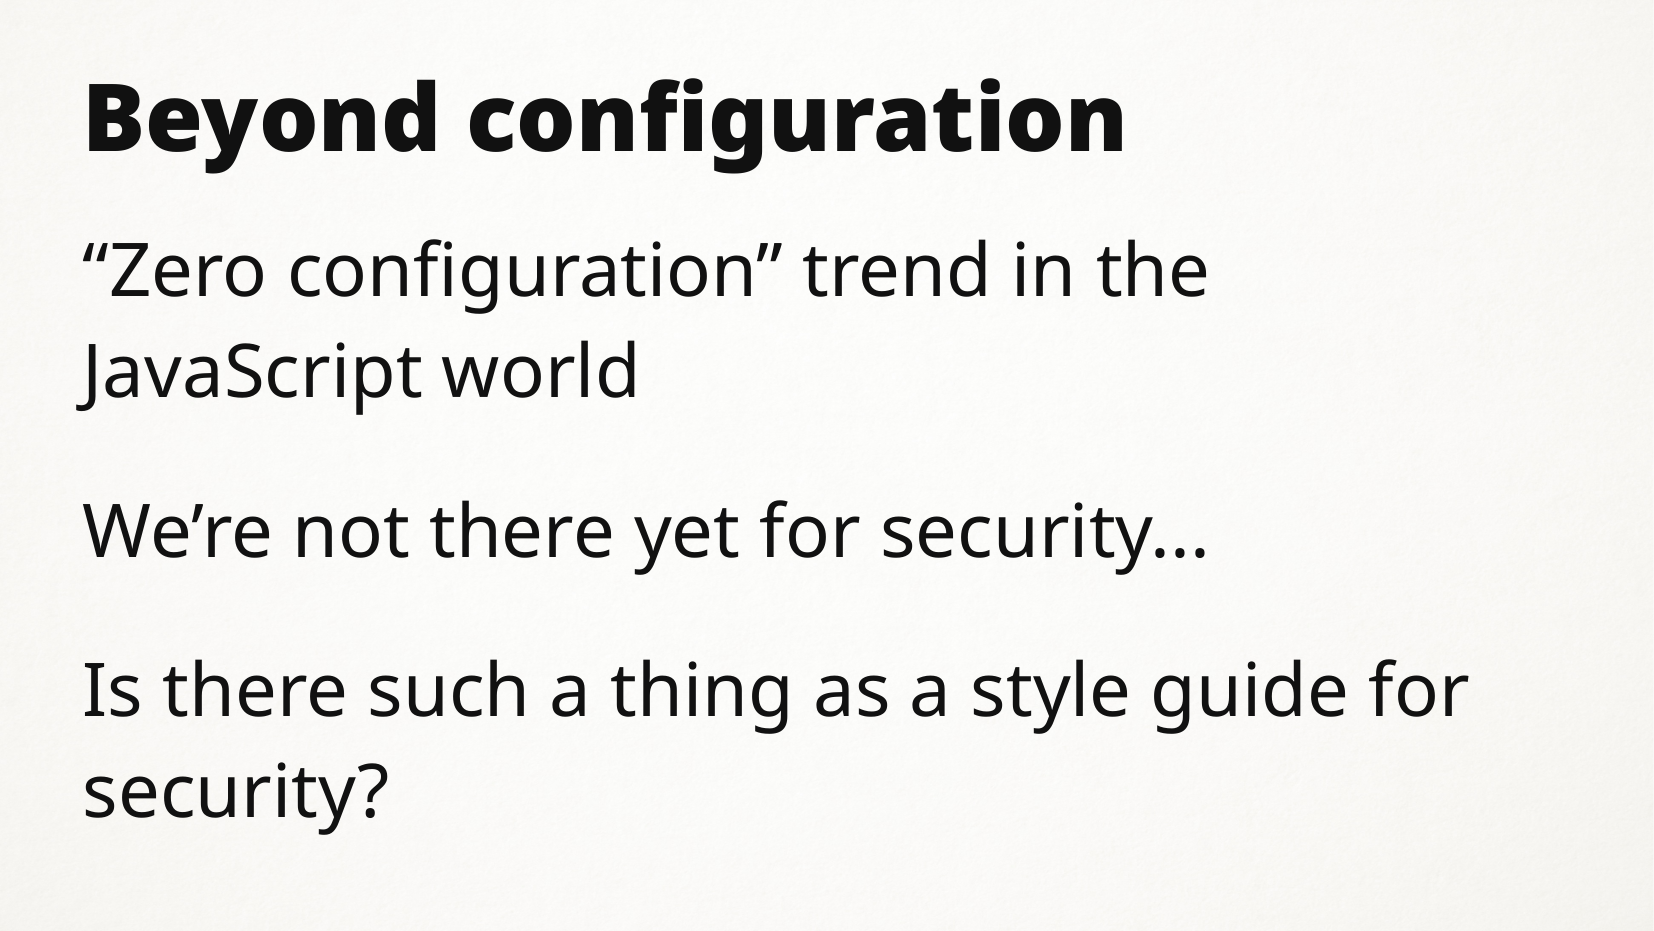

# Beyond configuration
“Zero configuration” trend in the JavaScript world
We’re not there yet for security...
Is there such a thing as a style guide for security?